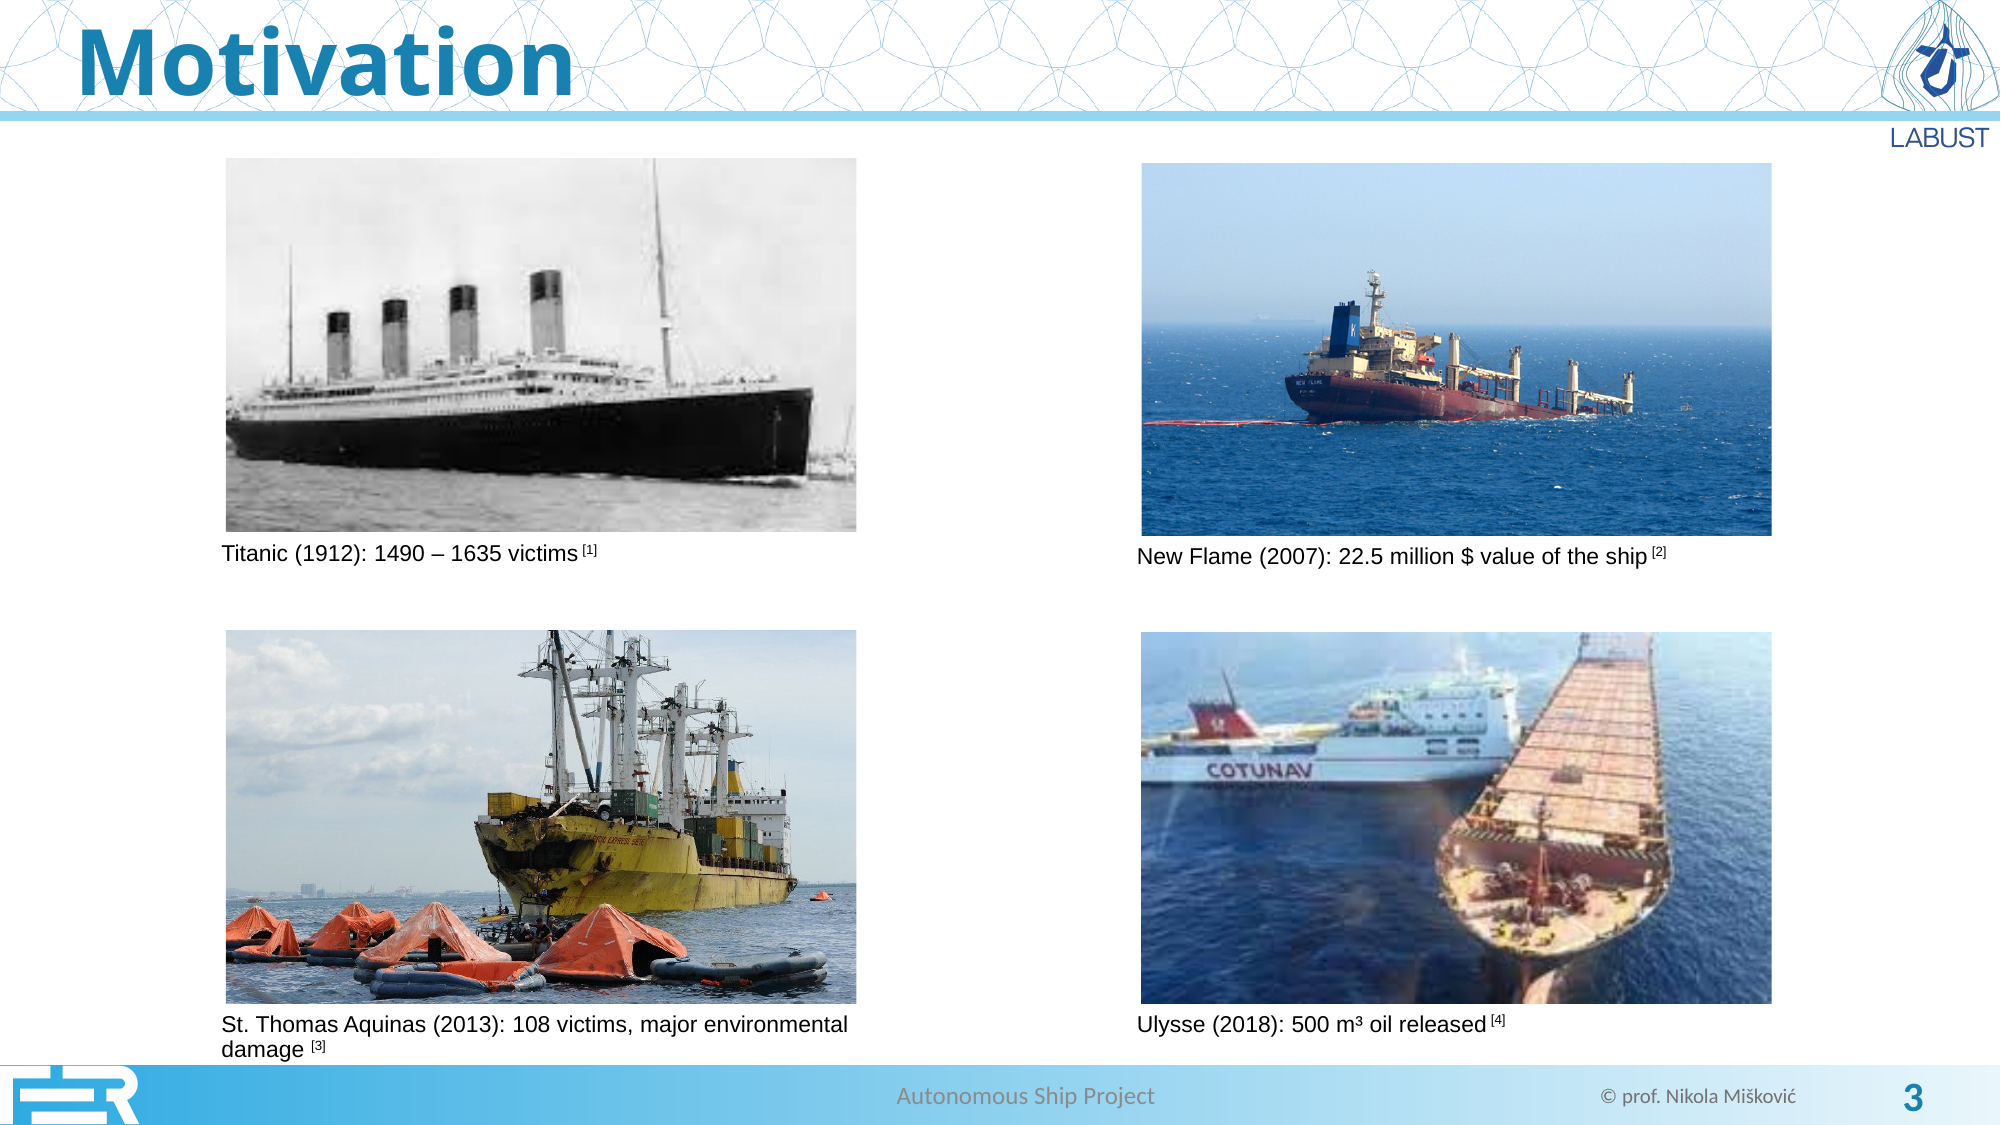

# Motivation
Titanic (1912): 1490 – 1635 victims [1]
New Flame (2007): 22.5 million $ value of the ship [2]
St. Thomas Aquinas (2013): 108 victims, major environmental damage [3]
Ulysse (2018): 500 m³ oil released [4]
Guidance and Control of Marine Vehicles
3